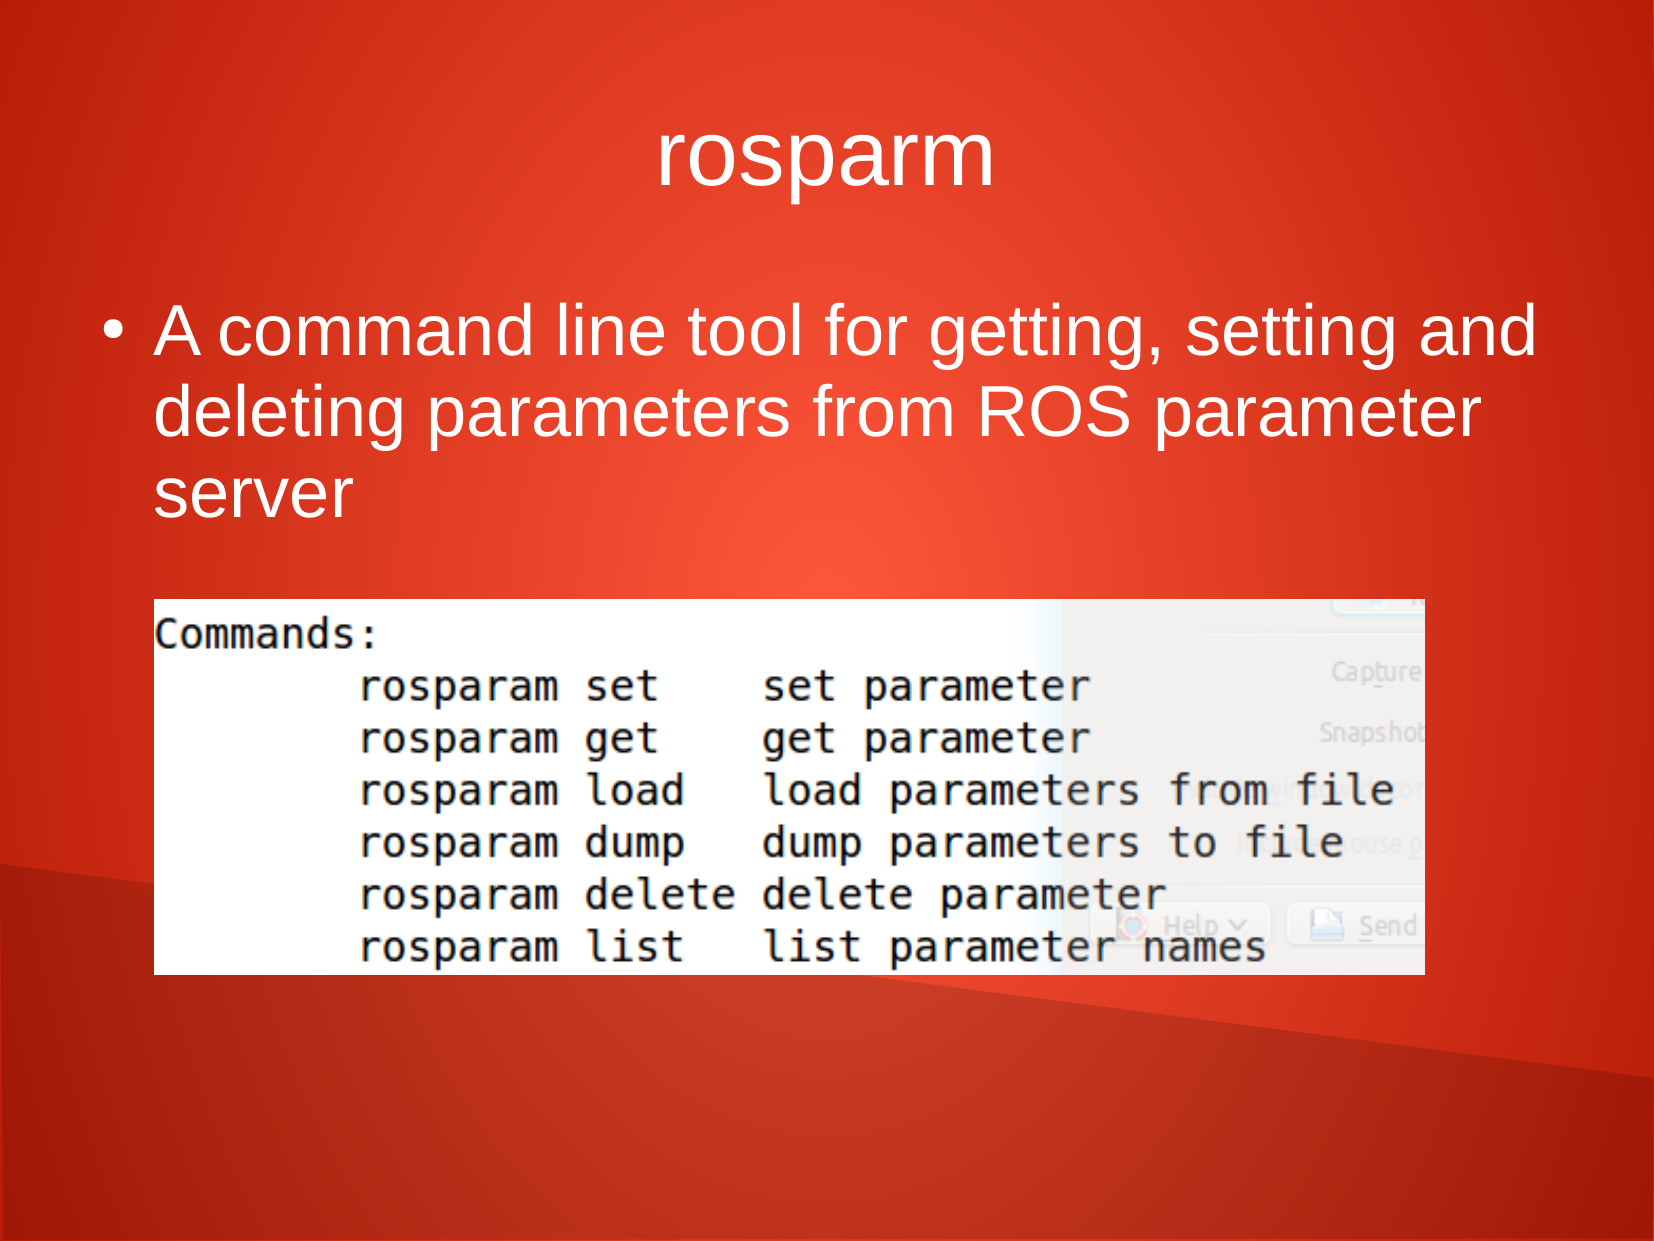

# rosparm
A command line tool for getting, setting and deleting parameters from ROS parameter server